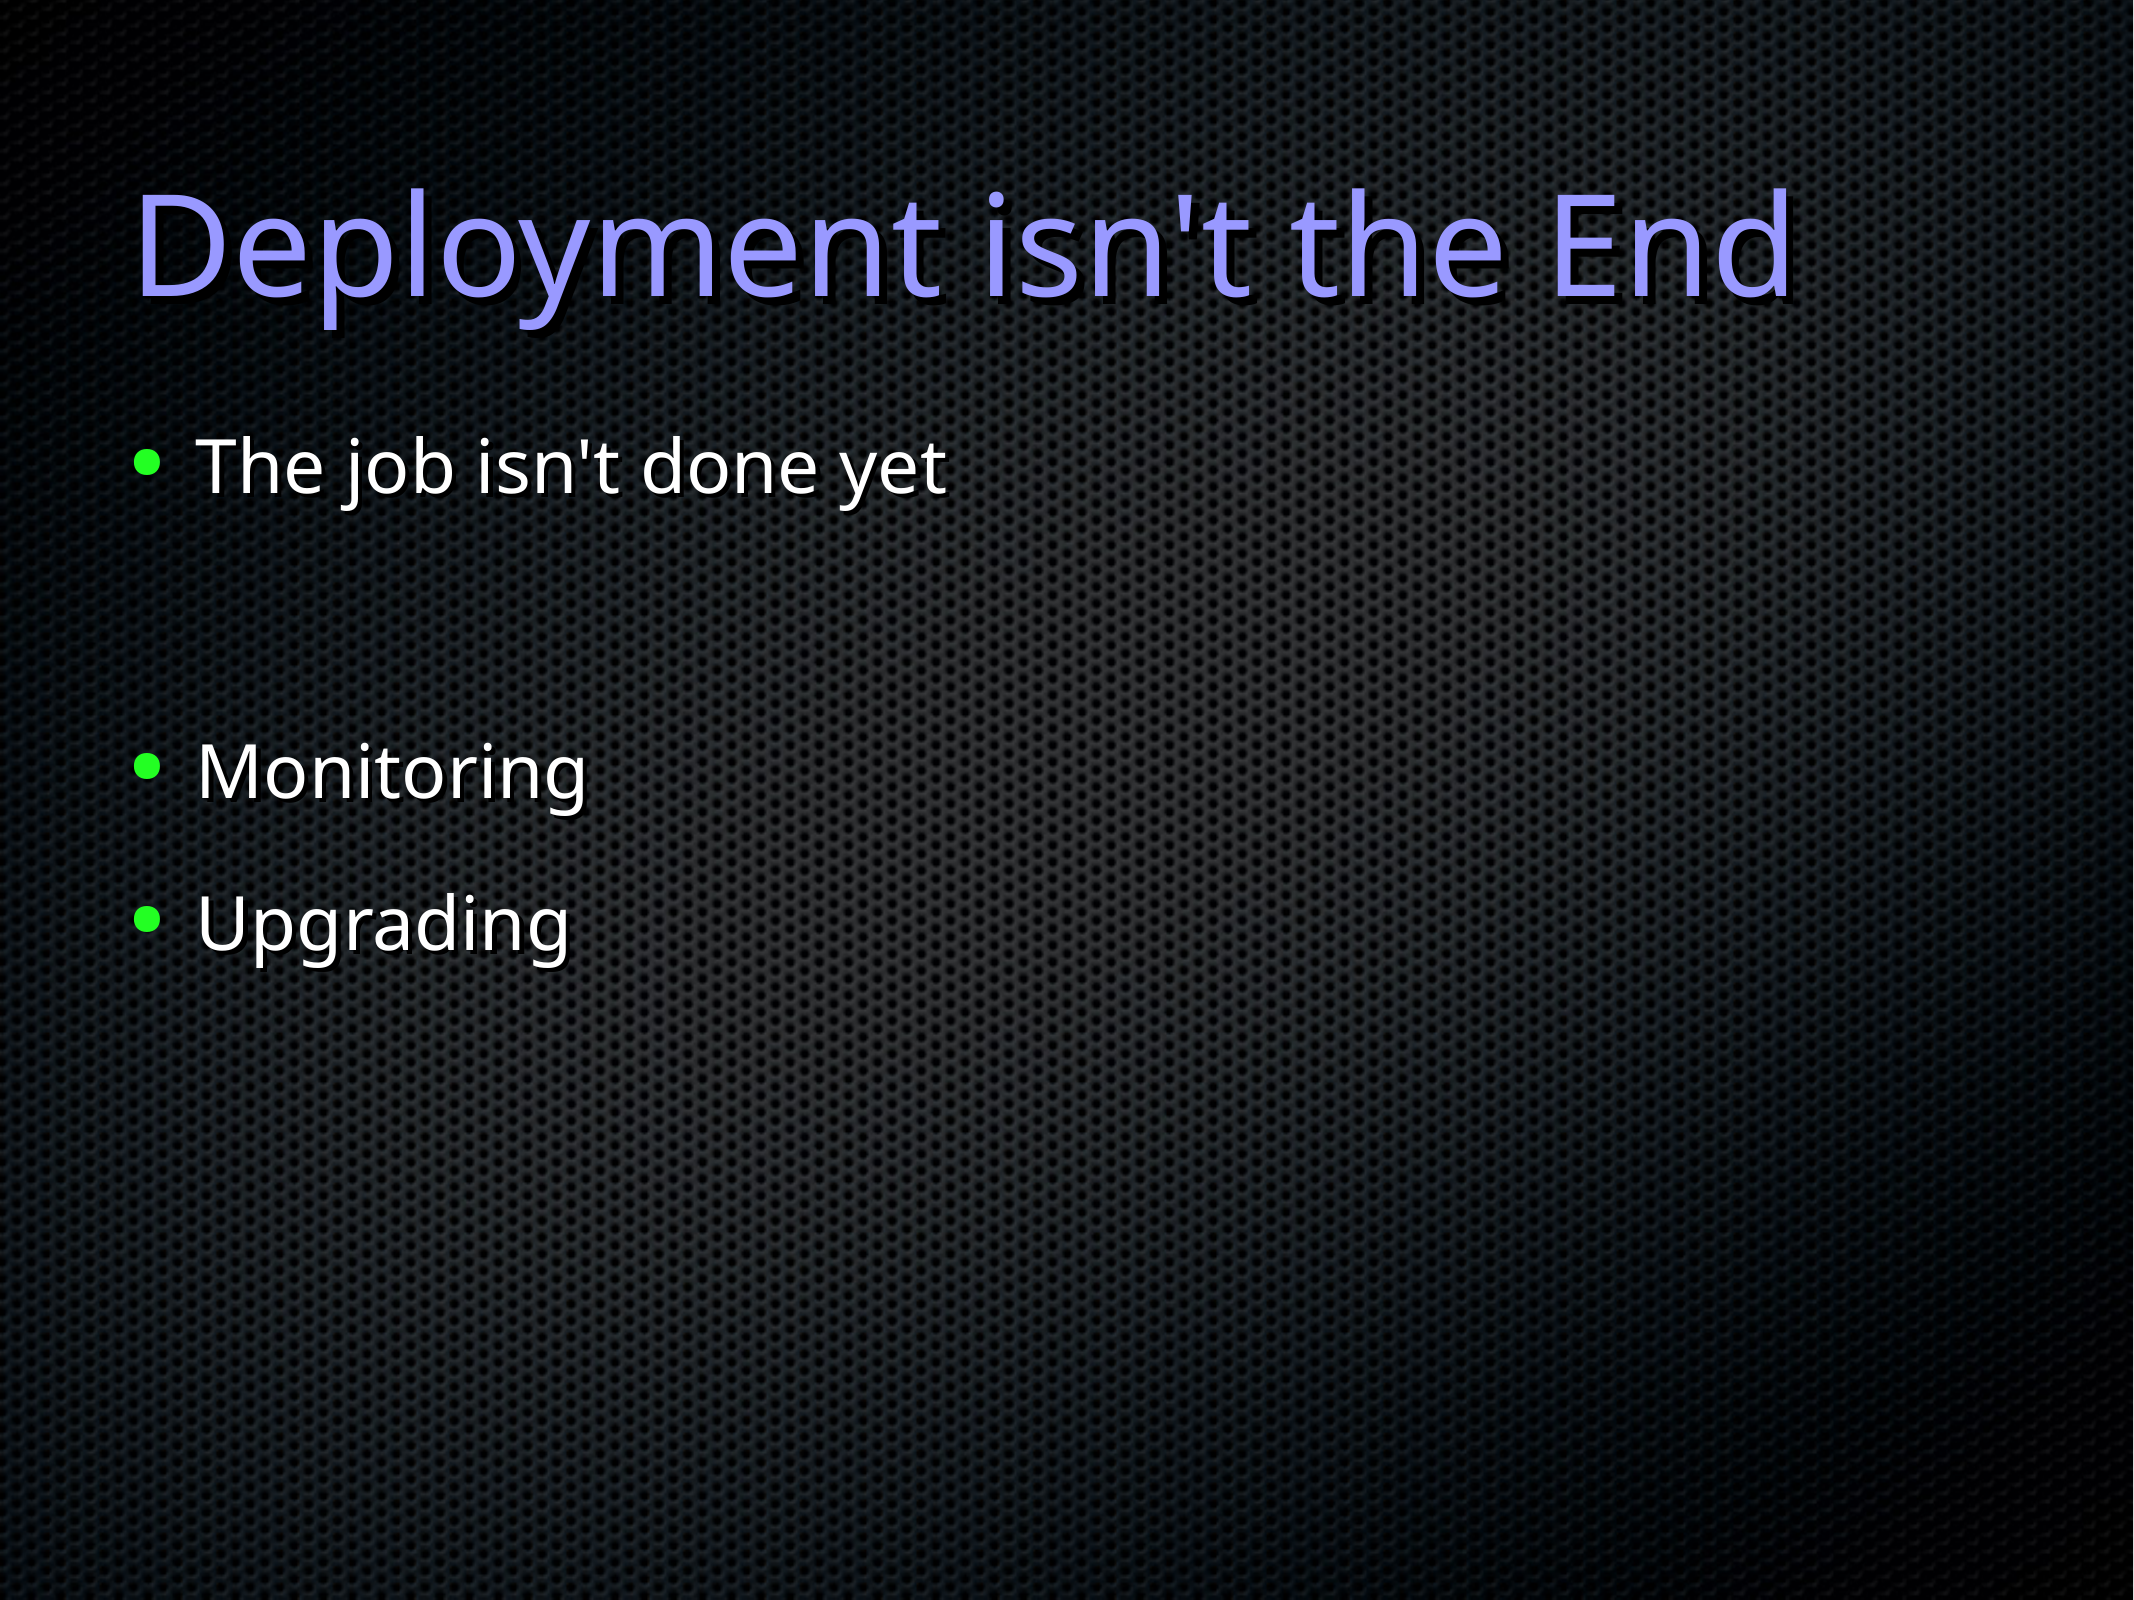

# Deployment isn't the End
The job isn't done yet
Monitoring
Upgrading